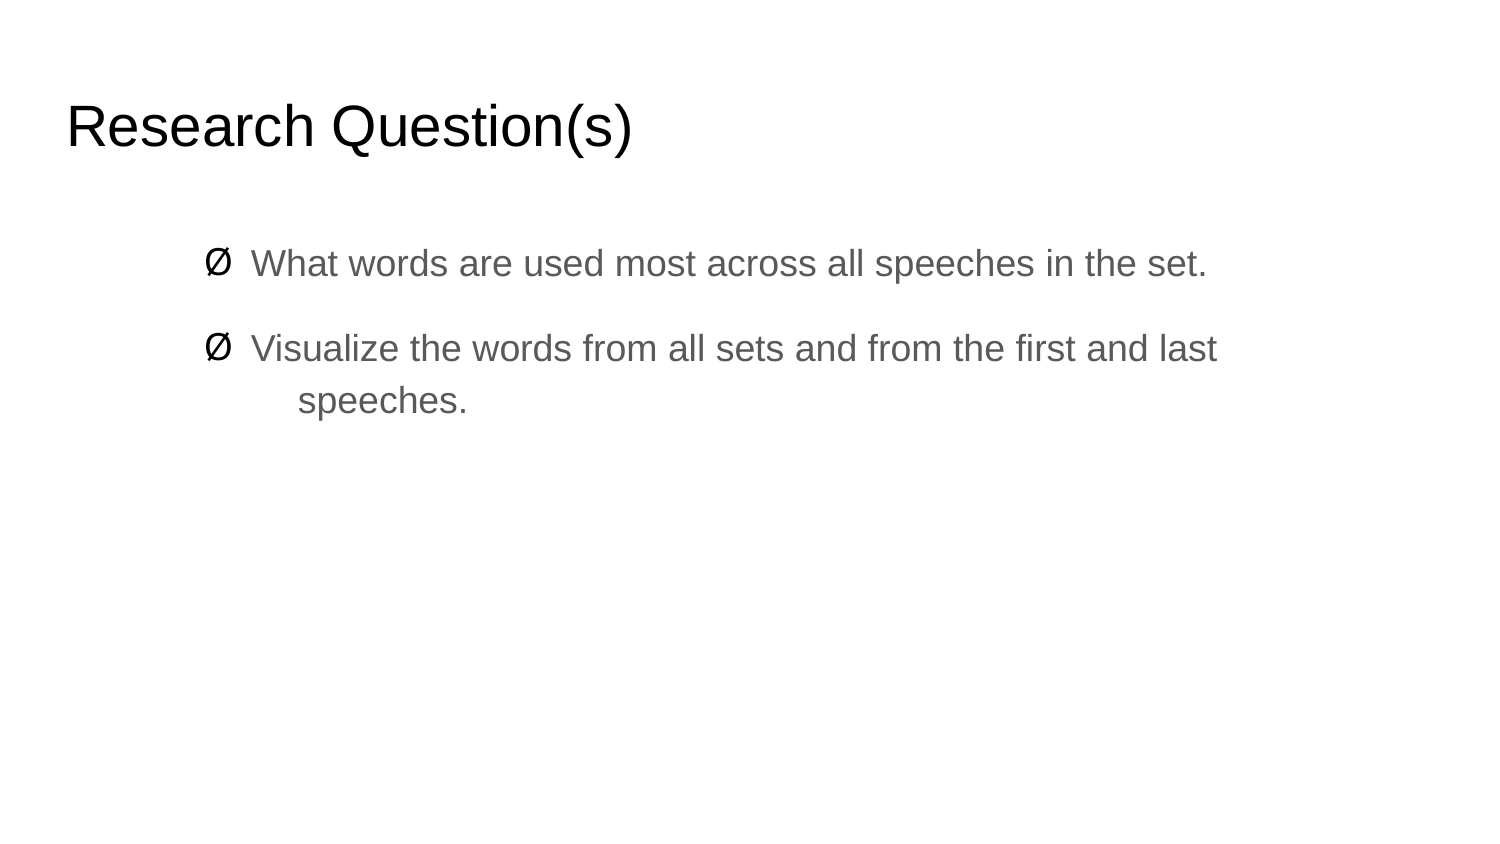

# Research Question(s)
What words are used most across all speeches in the set.
Visualize the words from all sets and from the first and last speeches.